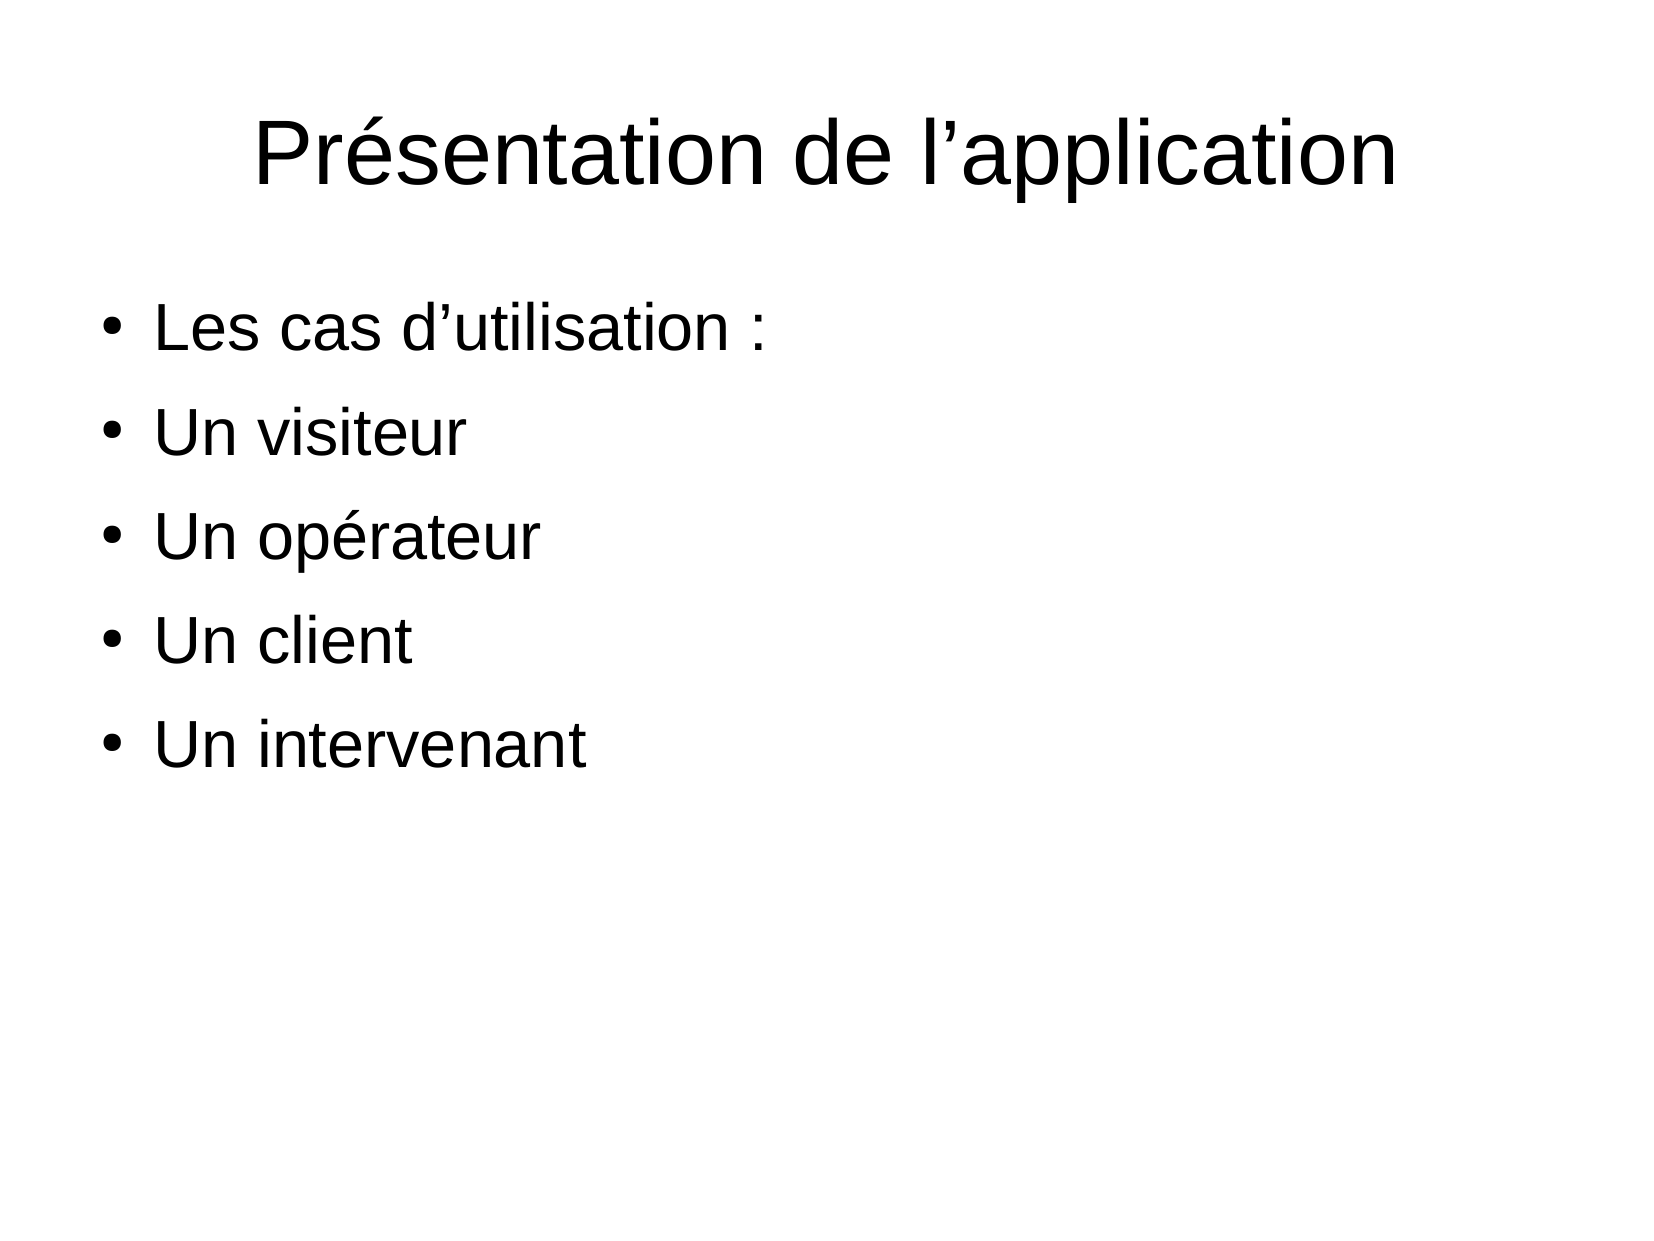

# Présentation de l’application
Les cas d’utilisation :
Un visiteur
Un opérateur
Un client
Un intervenant